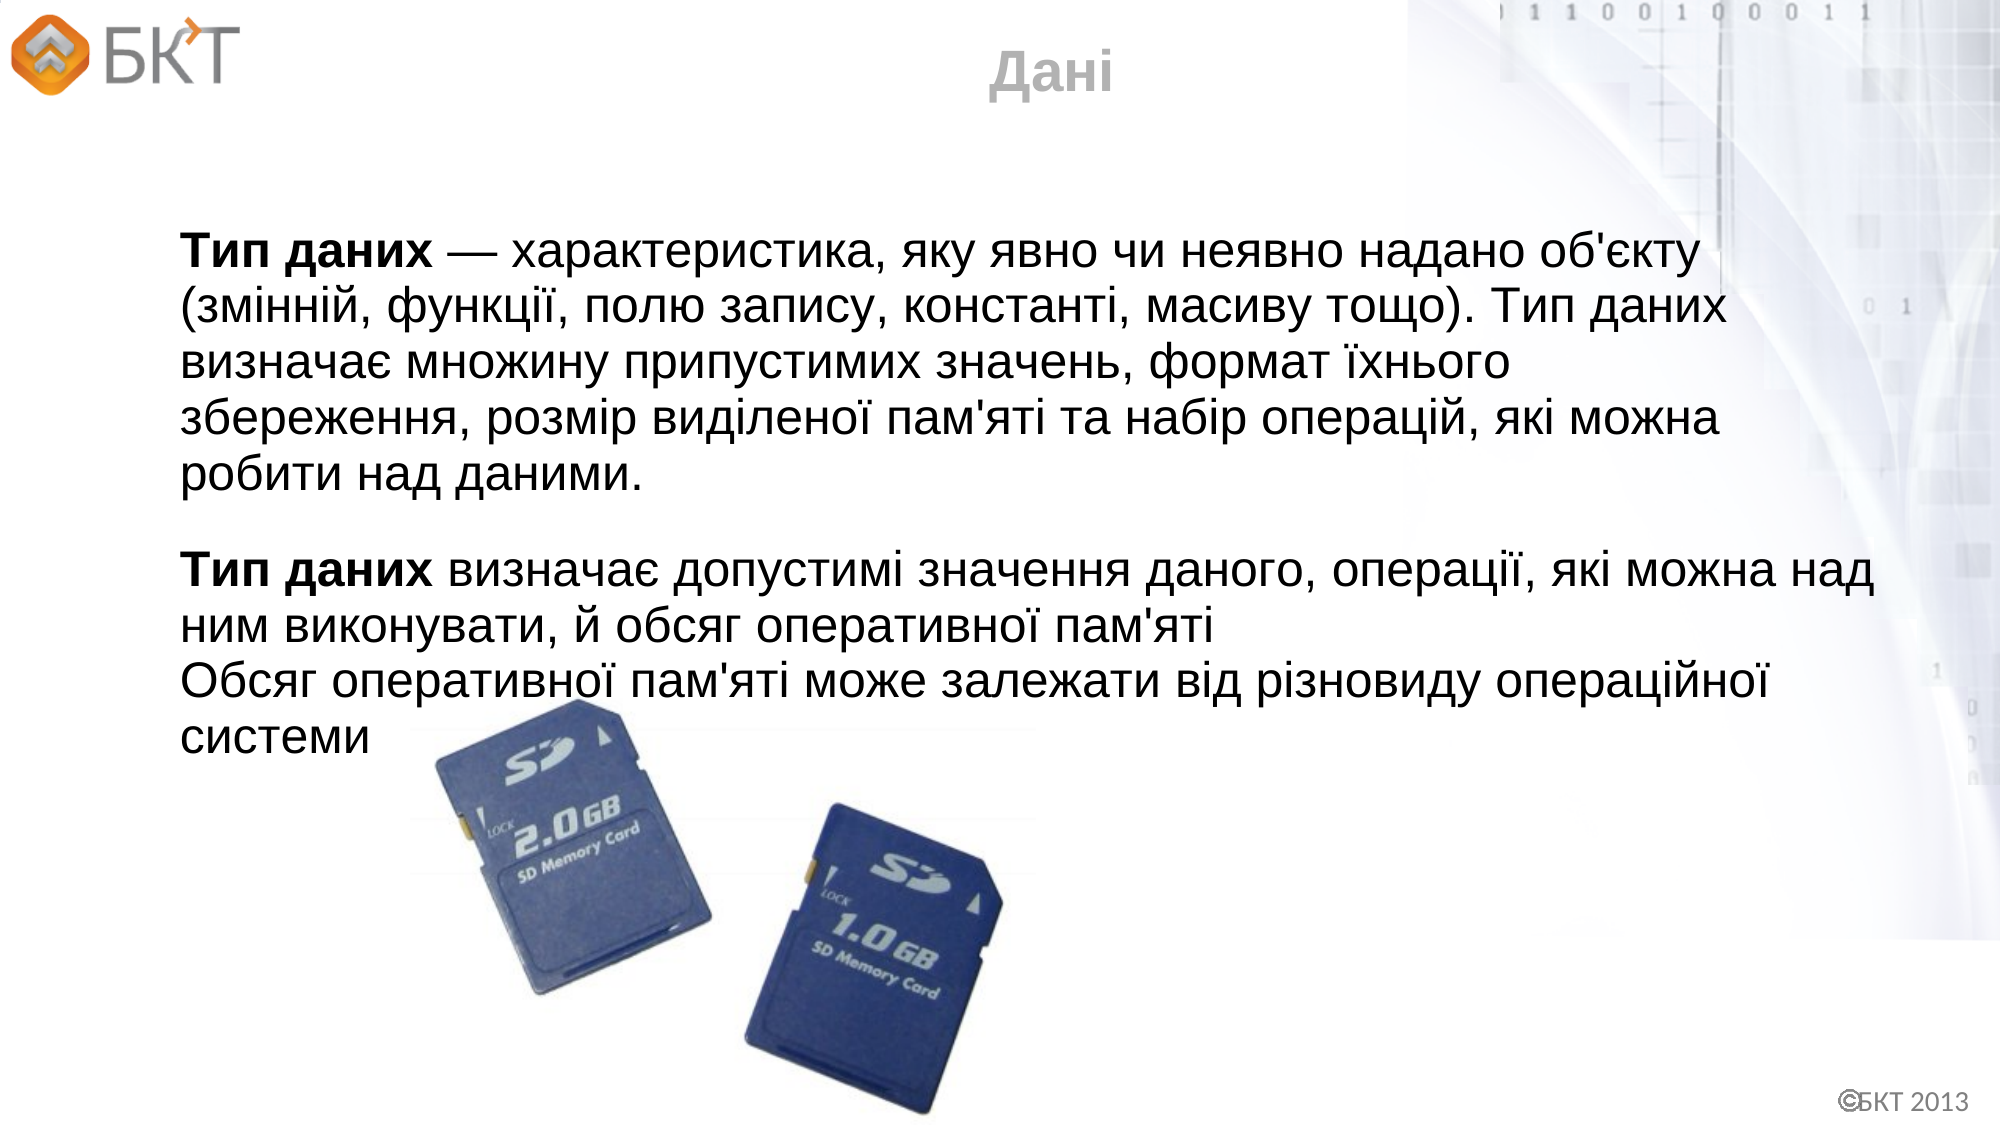

Дані
Тип даних — характеристика, яку явно чи неявно надано об'єкту (змінній, функції, полю запису, константі, масиву тощо). Тип даних визначає множину припустимих значень, формат їхнього збереження, розмір виділеної пам'яті та набір операцій, які можна робити над даними.
Тип даних визначає допустимі значення даного, операції, які можна над ним виконувати, й обсяг оперативної пам'яті
Обсяг оперативної пам'яті може залежати від різновиду операційної системи
БКТ 2013
БКТ 2013